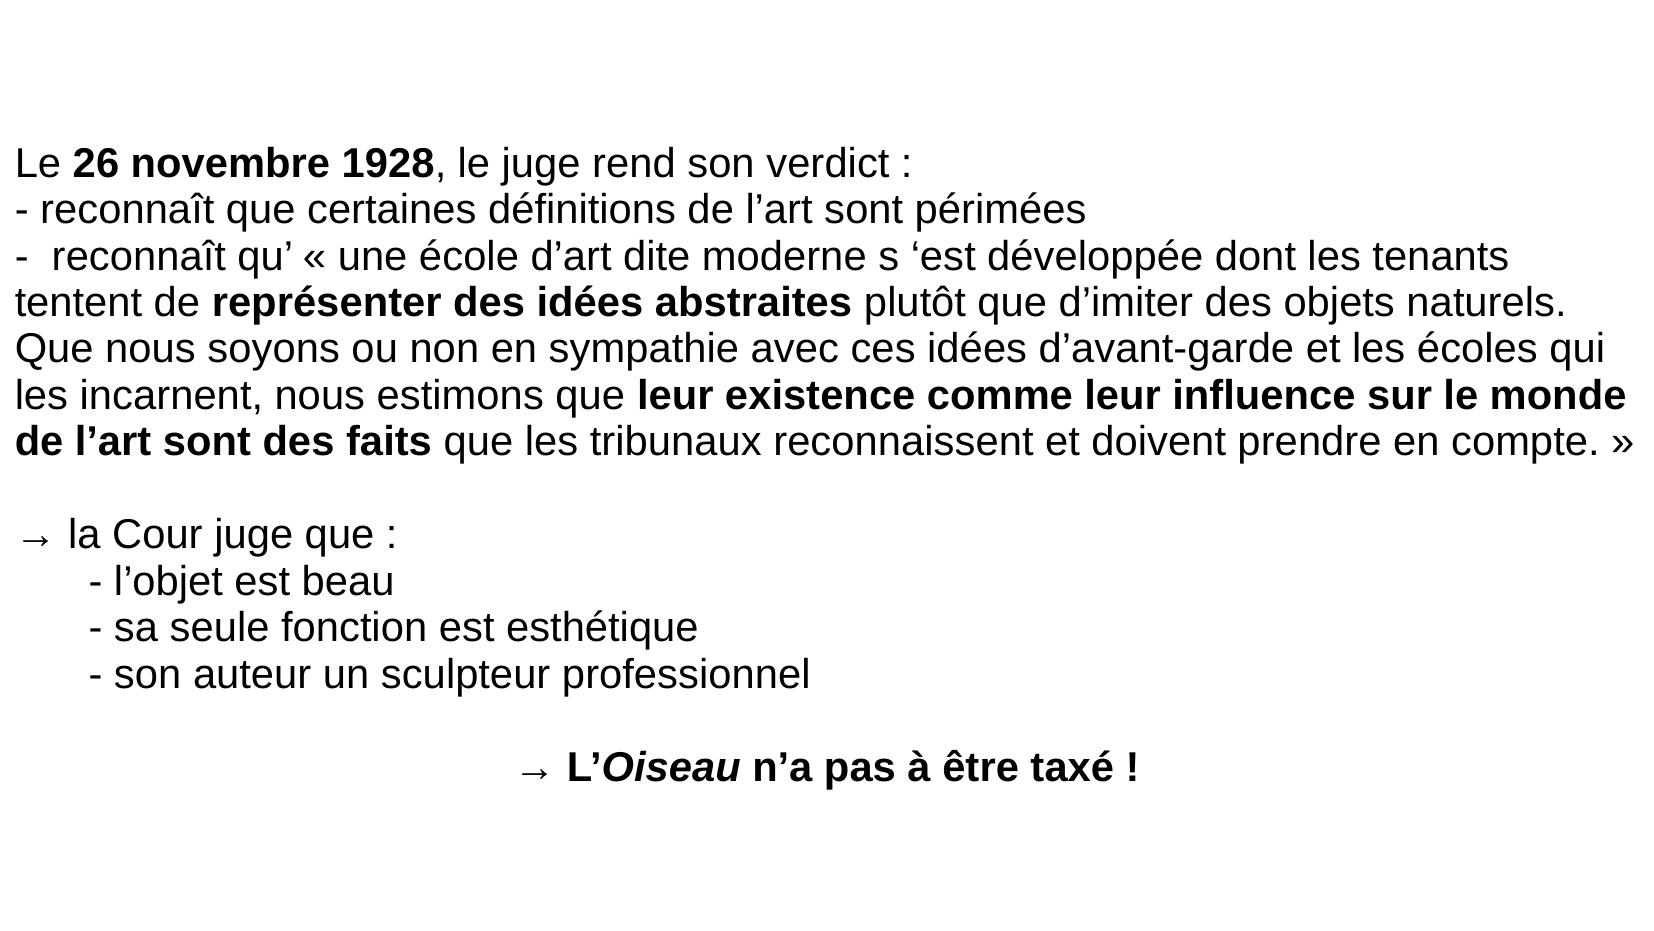

Le 26 novembre 1928, le juge rend son verdict :
- reconnaît que certaines définitions de l’art sont périmées
- reconnaît qu’ « une école d’art dite moderne s ‘est développée dont les tenants tentent de représenter des idées abstraites plutôt que d’imiter des objets naturels. Que nous soyons ou non en sympathie avec ces idées d’avant-garde et les écoles qui les incarnent, nous estimons que leur existence comme leur influence sur le monde de l’art sont des faits que les tribunaux reconnaissent et doivent prendre en compte. »
→ la Cour juge que :
	- l’objet est beau
	- sa seule fonction est esthétique
	- son auteur un sculpteur professionnel
→ L’Oiseau n’a pas à être taxé !